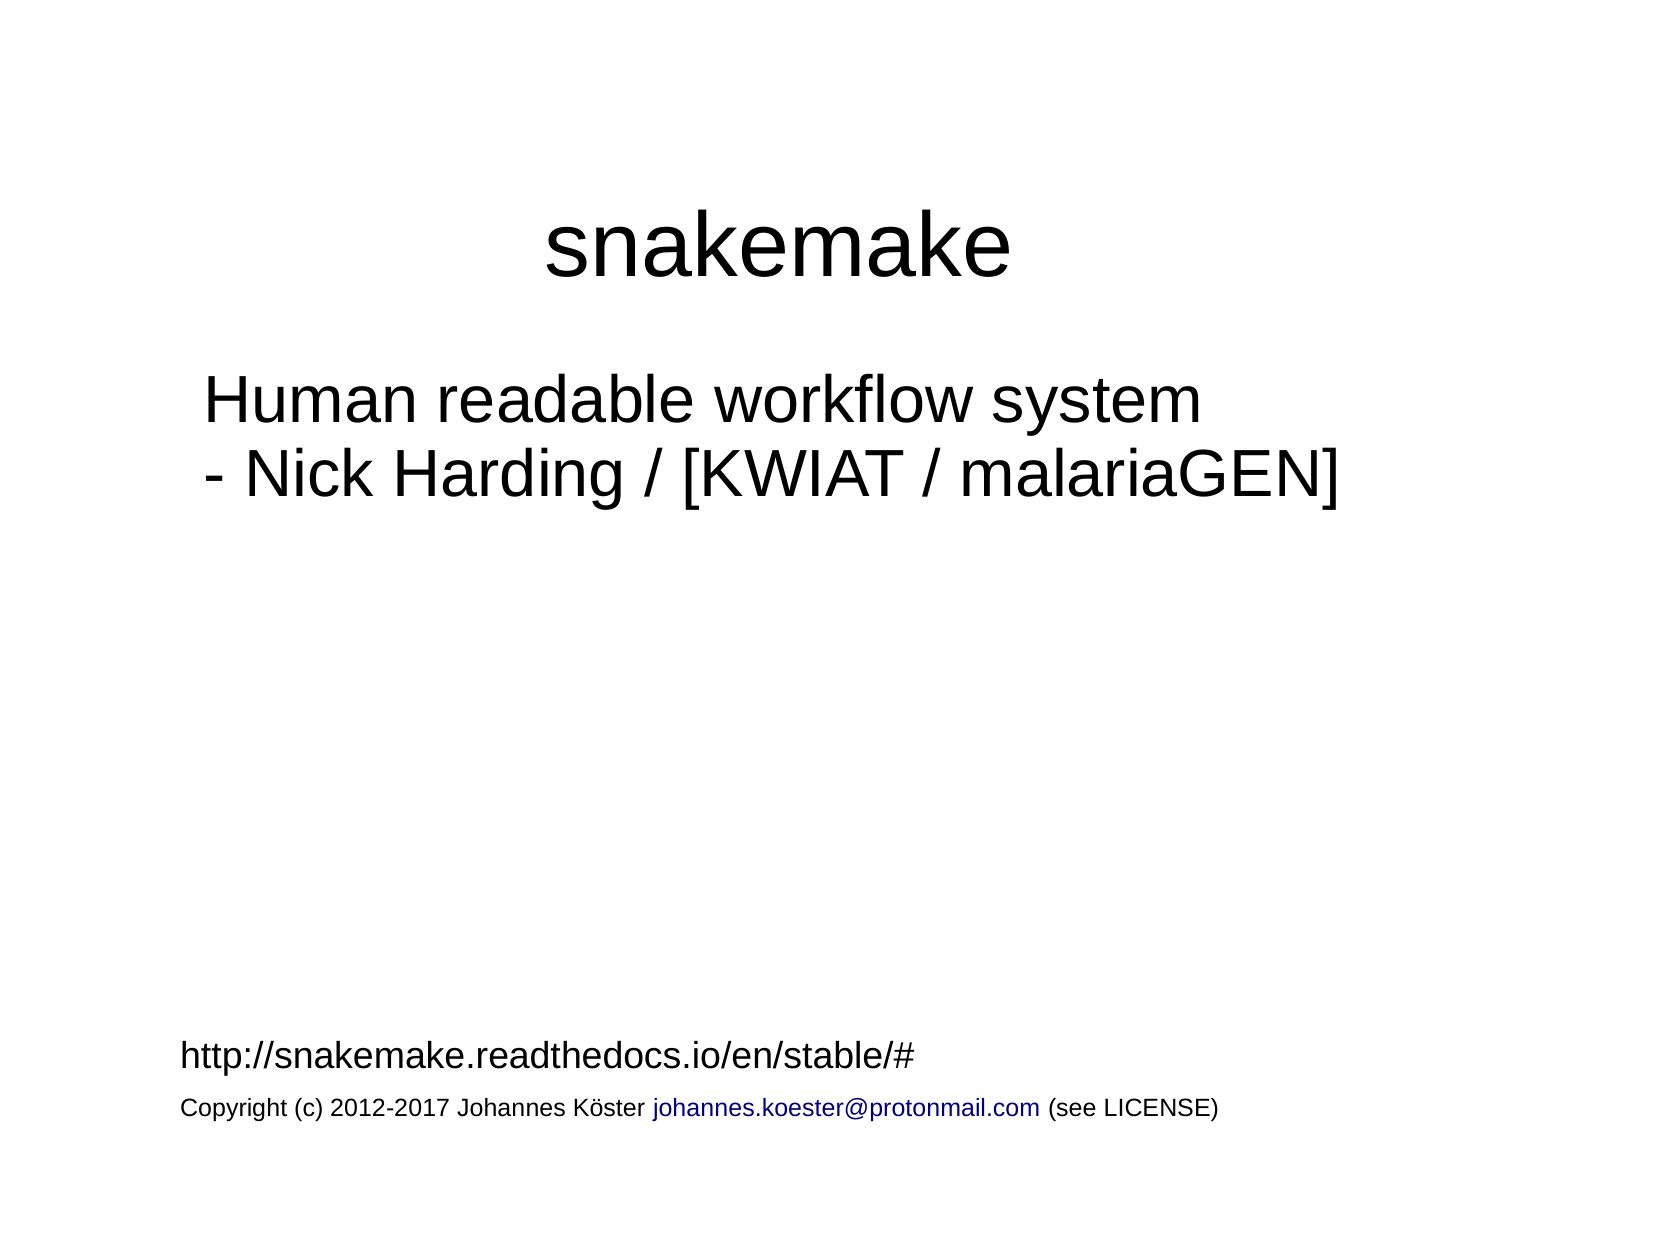

# snakemake
Human readable workflow system
- Nick Harding / [KWIAT / malariaGEN]
http://snakemake.readthedocs.io/en/stable/#
Copyright (c) 2012-2017 Johannes Köster johannes.koester@protonmail.com (see LICENSE)